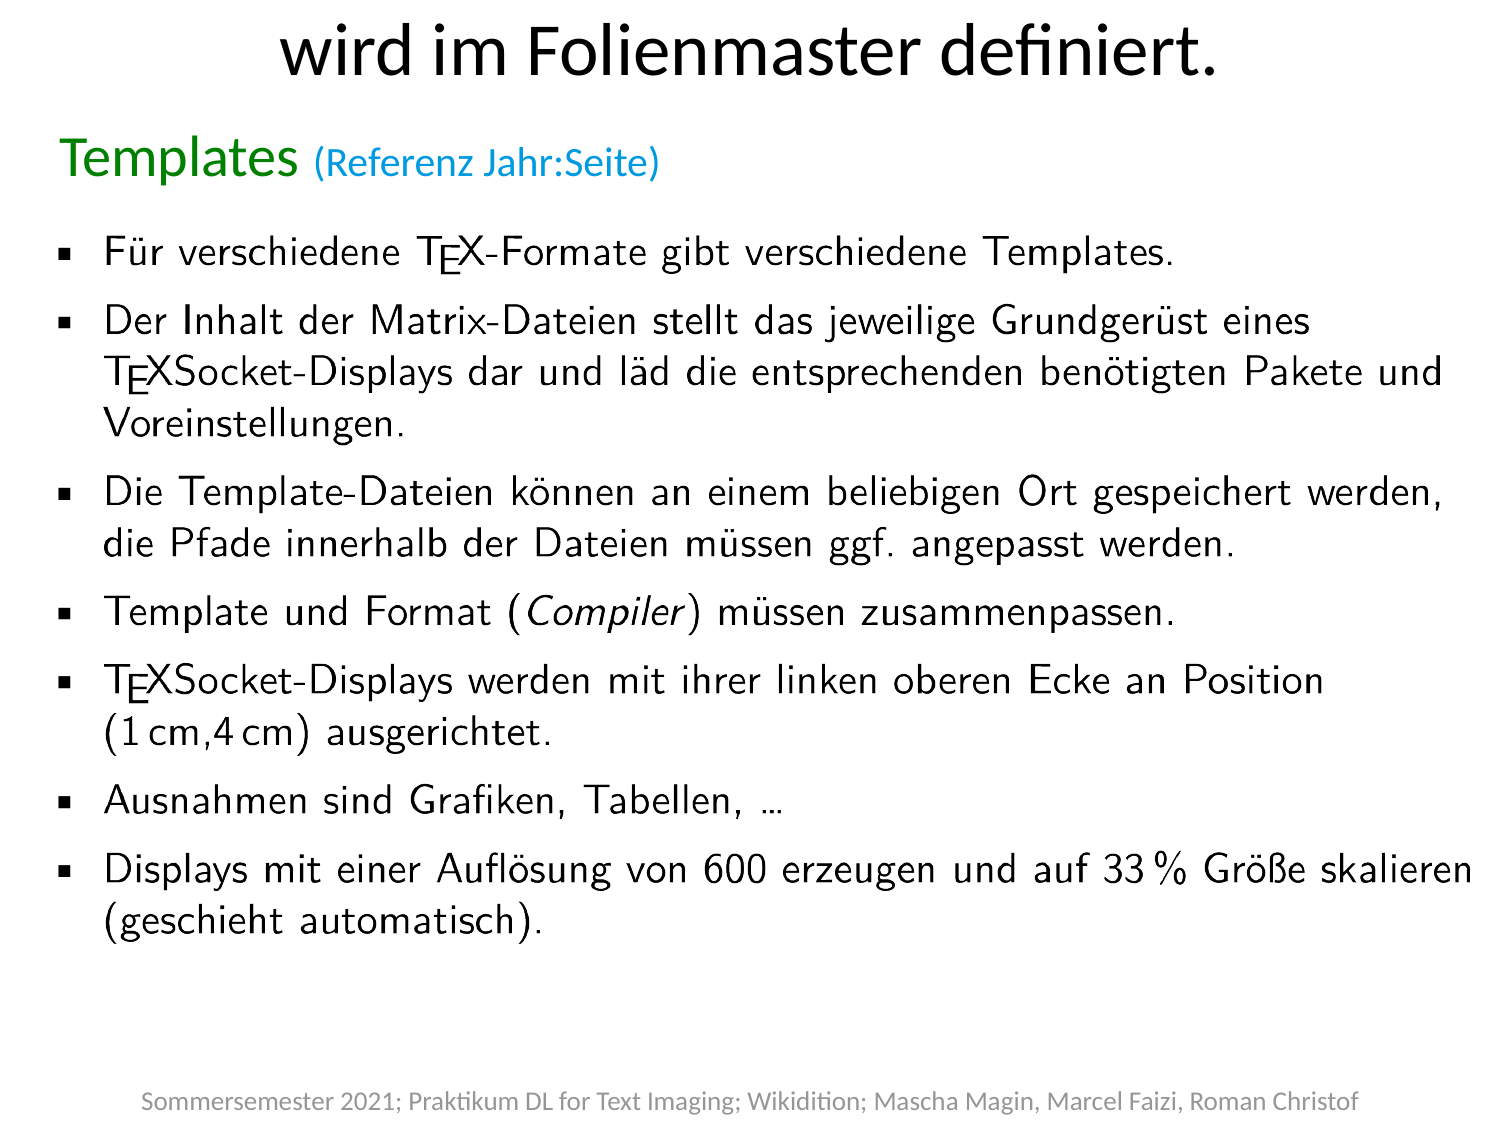

# wird im Folienmaster definiert.
Templates (Referenz Jahr:Seite)